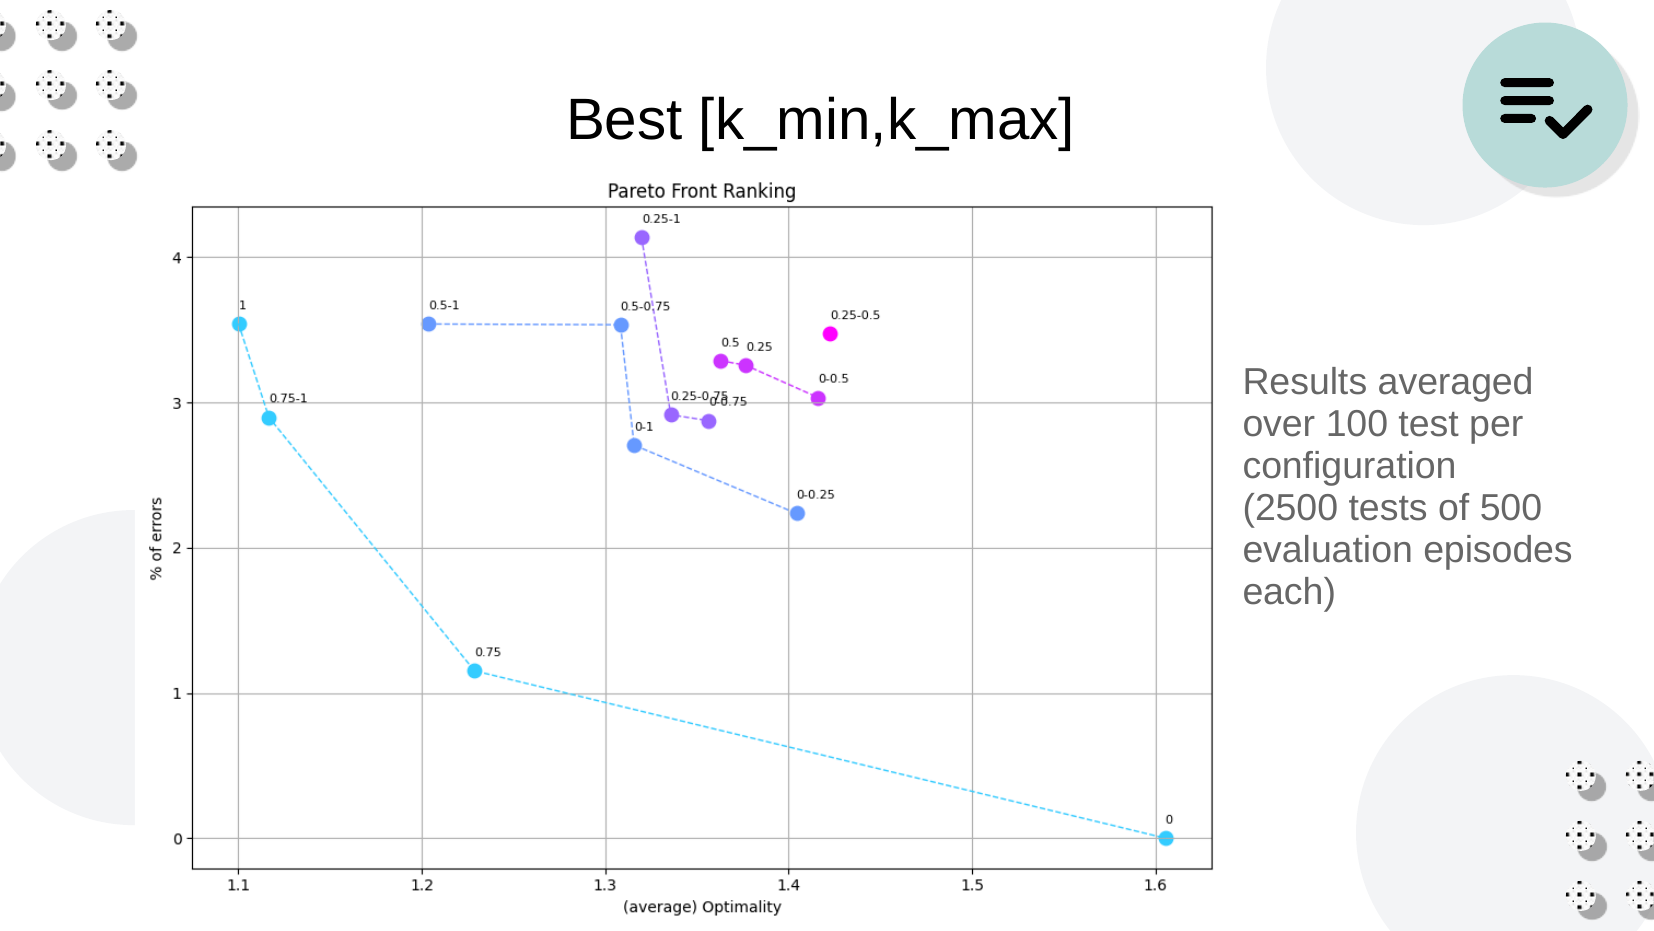

# Best [k_min,k_max]
Results averaged over 100 test per configuration
(2500 tests of 500 evaluation episodes each)